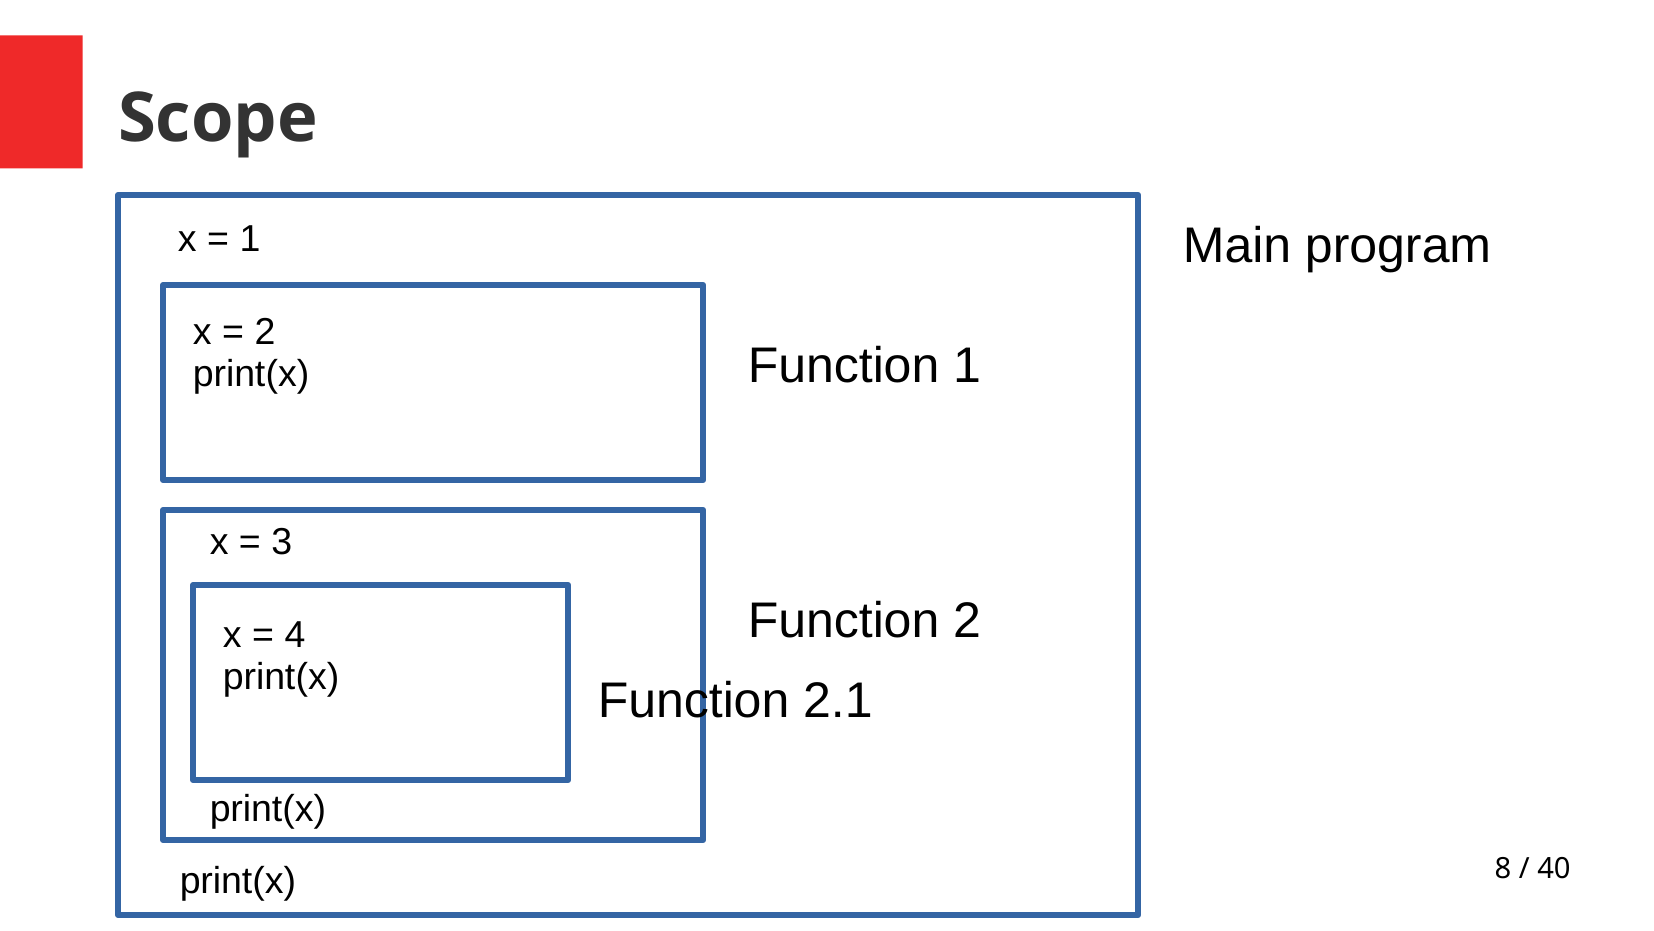

# Scope
x = 1
Main program
x = 2
print(x)
Function 1
x = 3
Function 2
x = 4
print(x)
Function 2.1
print(x)
8
print(x)